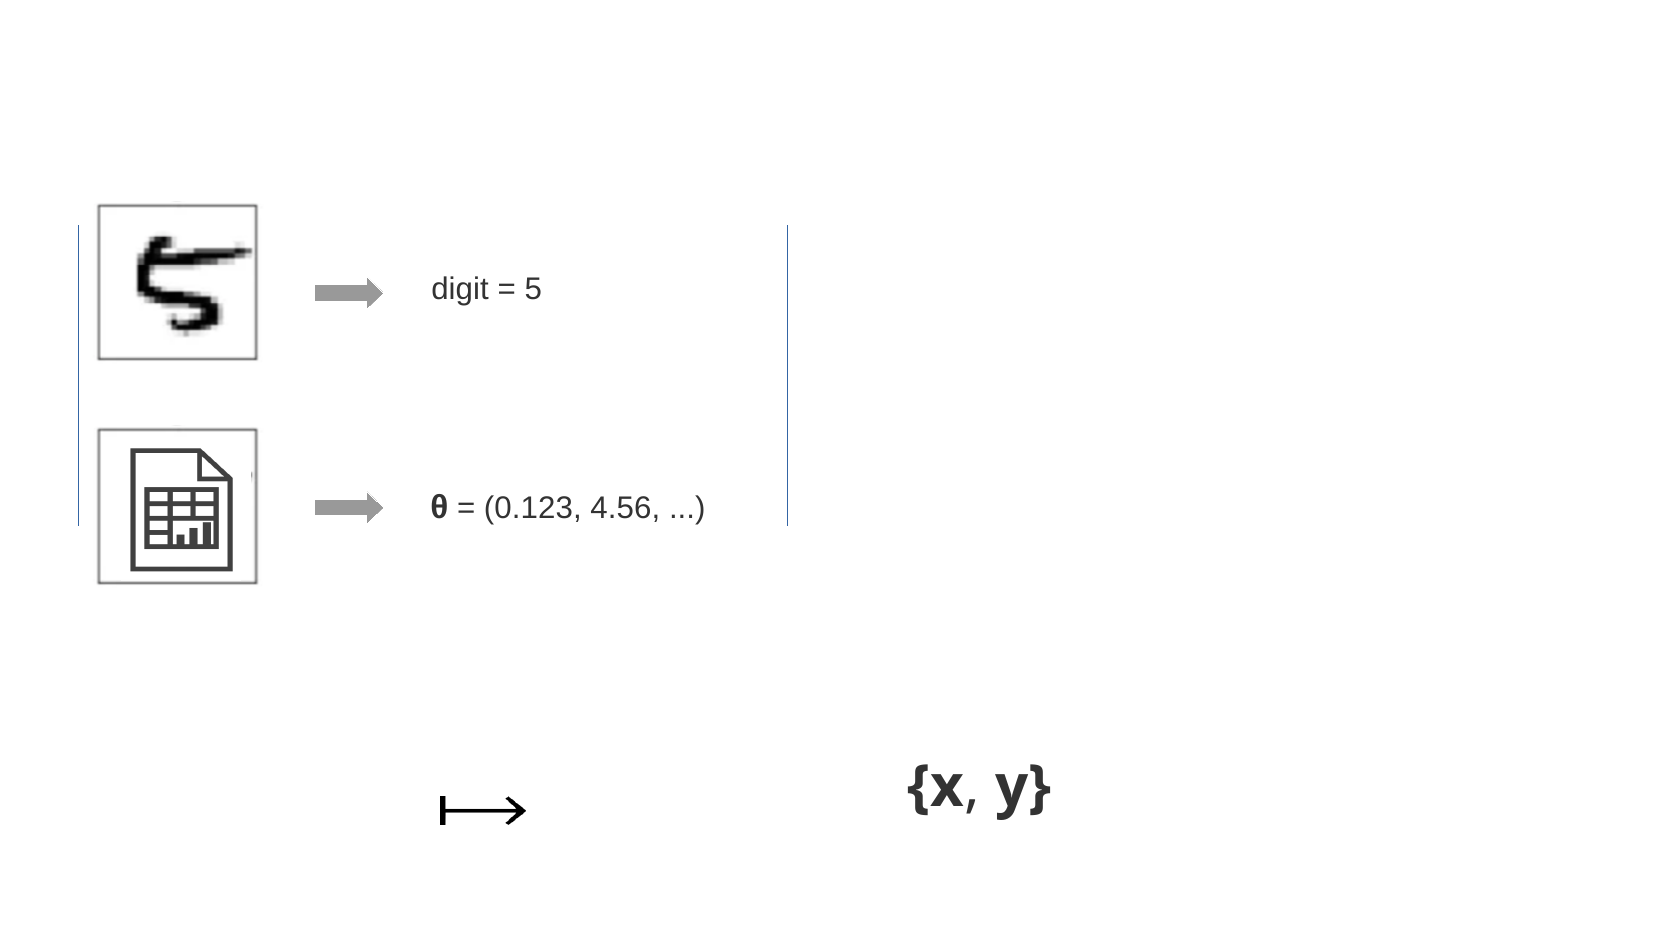

# digit = 5
θ = (0.123, 4.56, ...)
 {x, y}